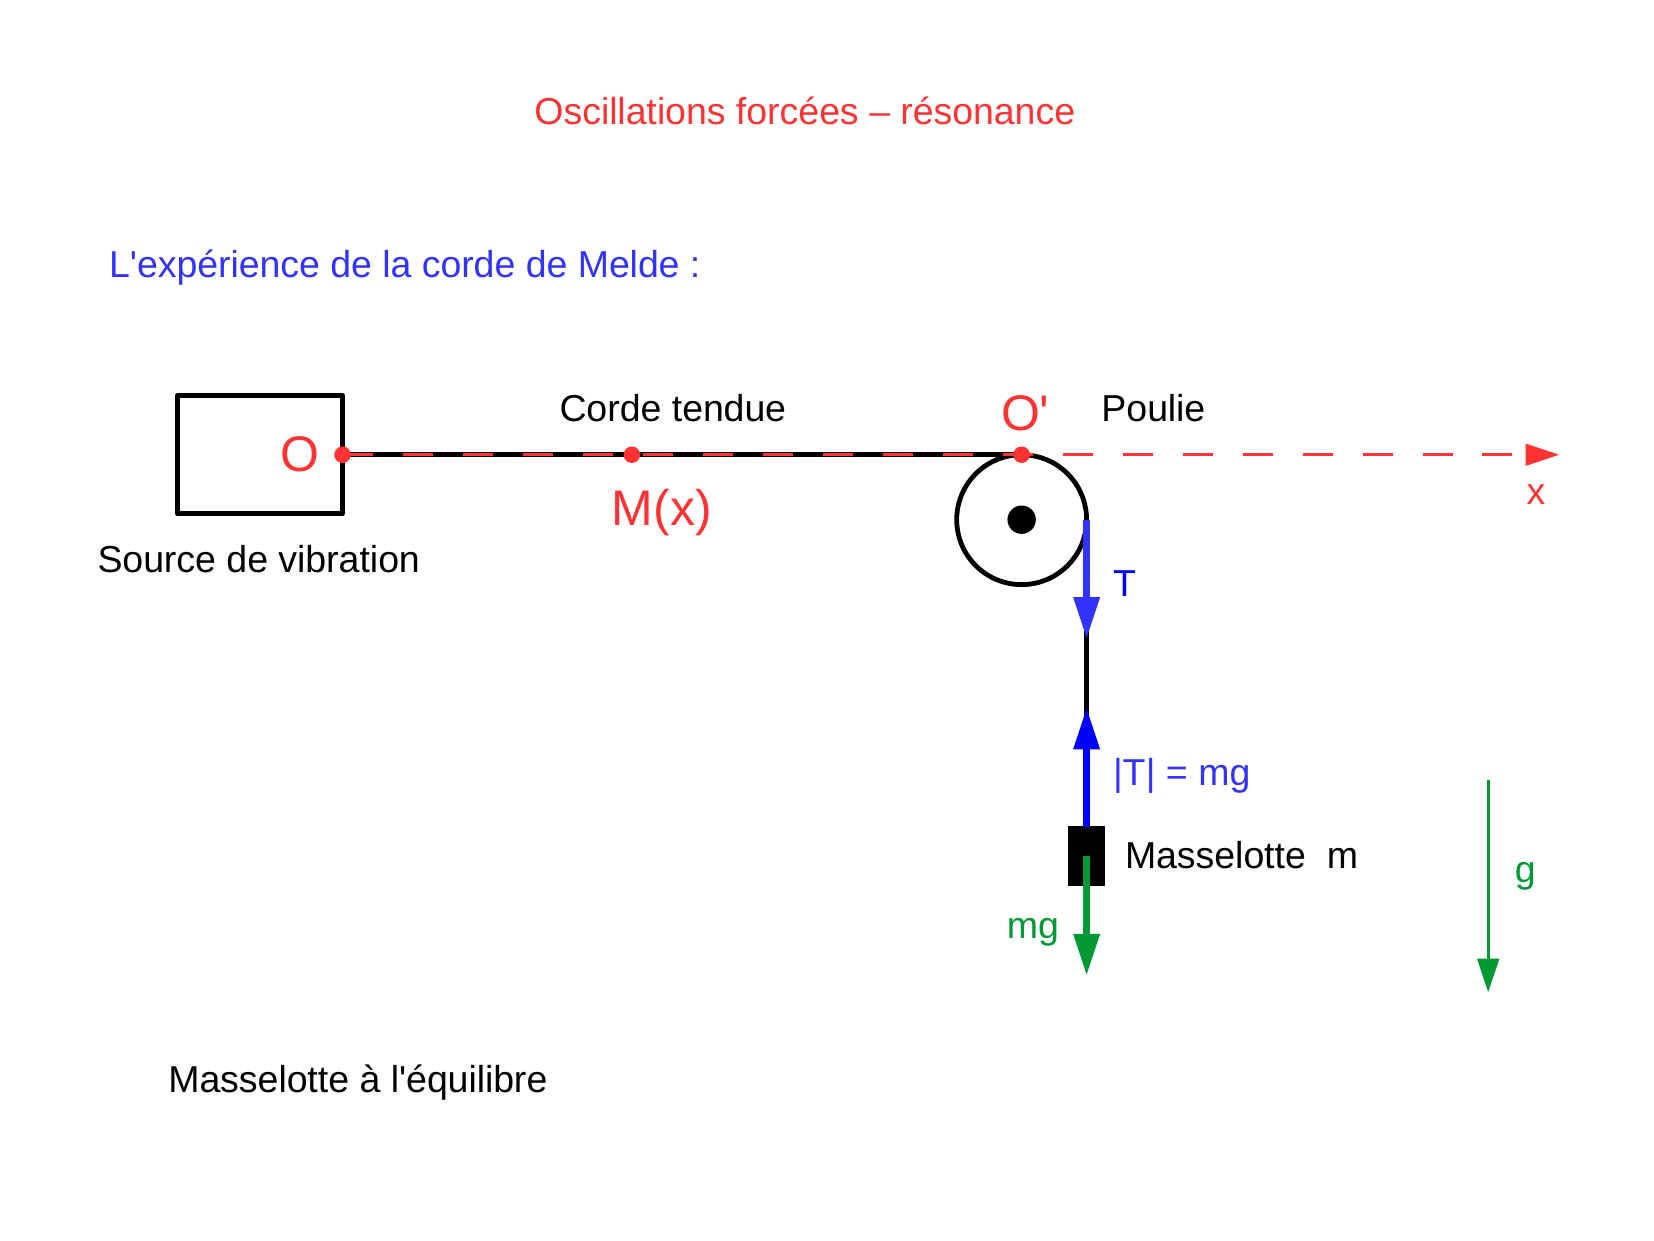

Oscillations forcées – résonance
L'expérience de la corde de Melde :
O'
Corde tendue
Poulie
O
x
M(x)
Source de vibration
T
|T| = mg
Masselotte m
g
mg
Masselotte à l'équilibre